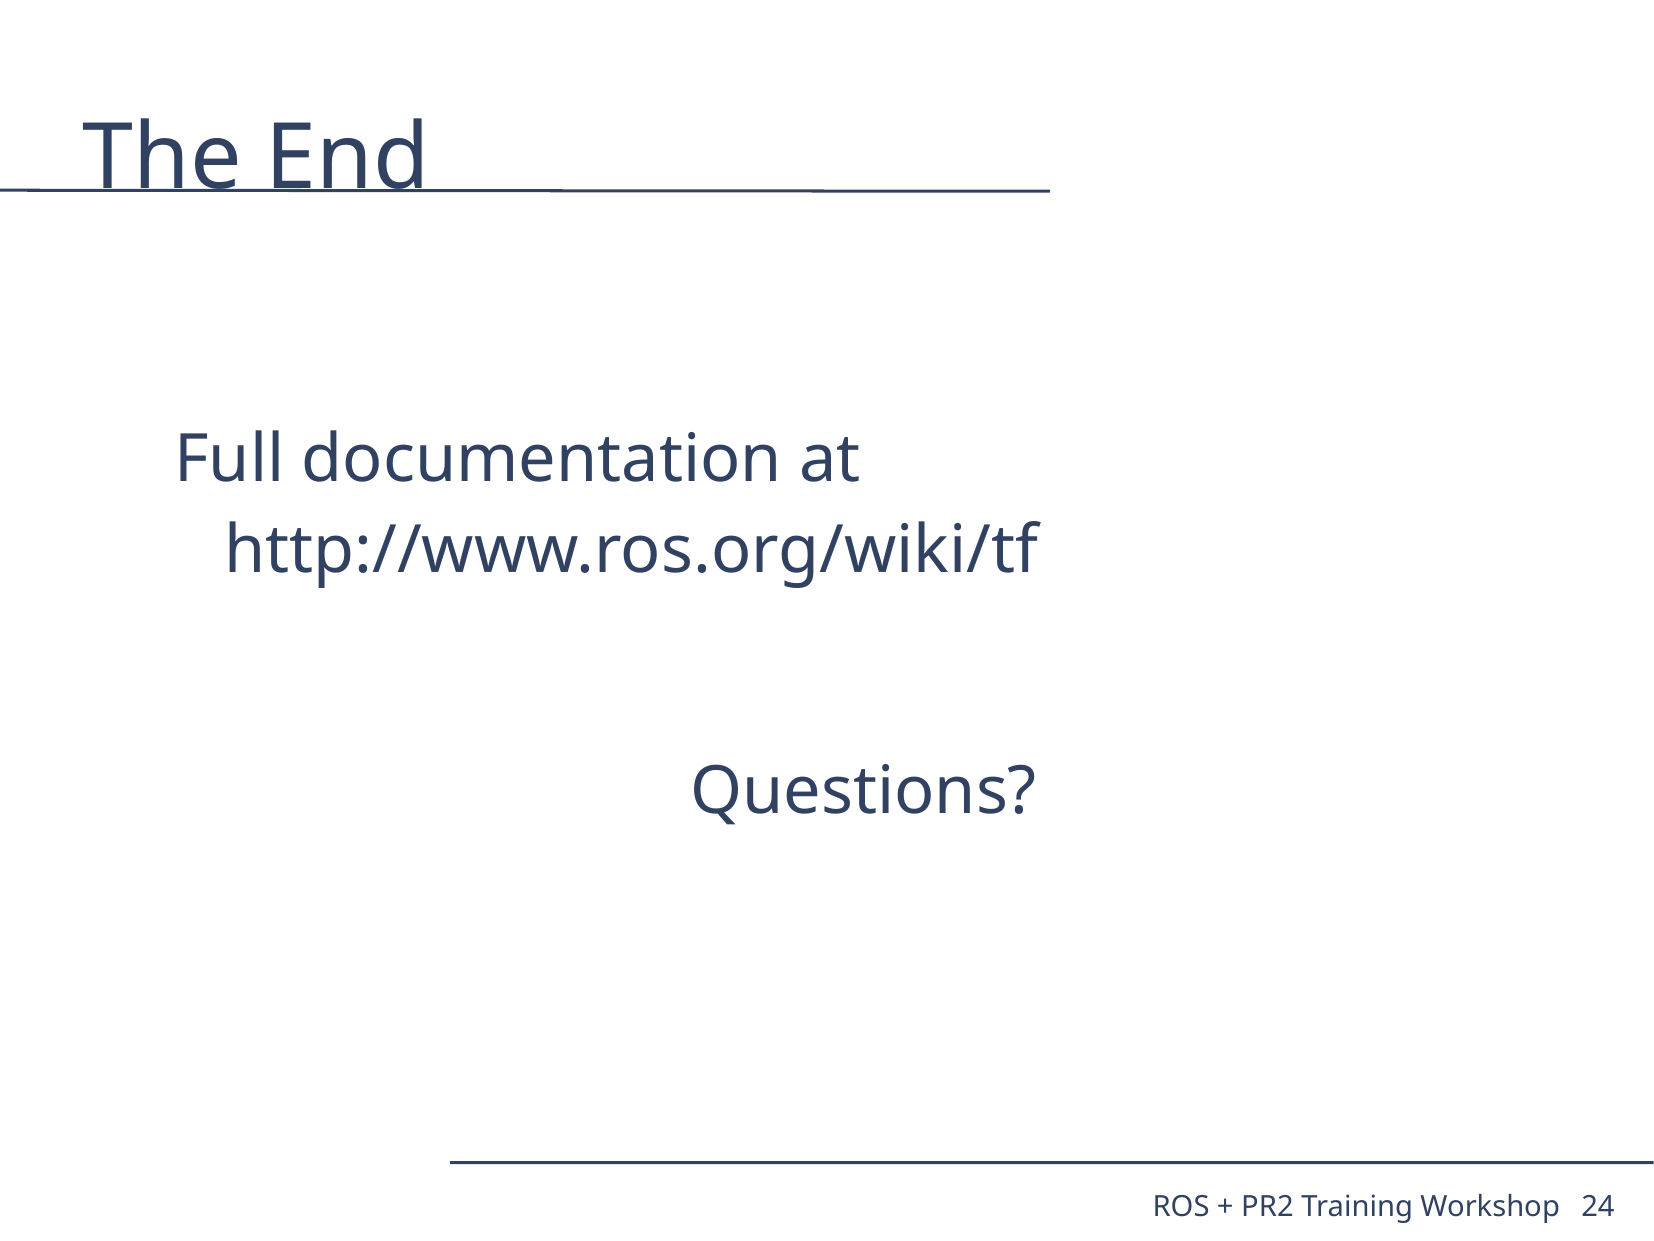

# The End
Full documentation at http://www.ros.org/wiki/tf
Questions?